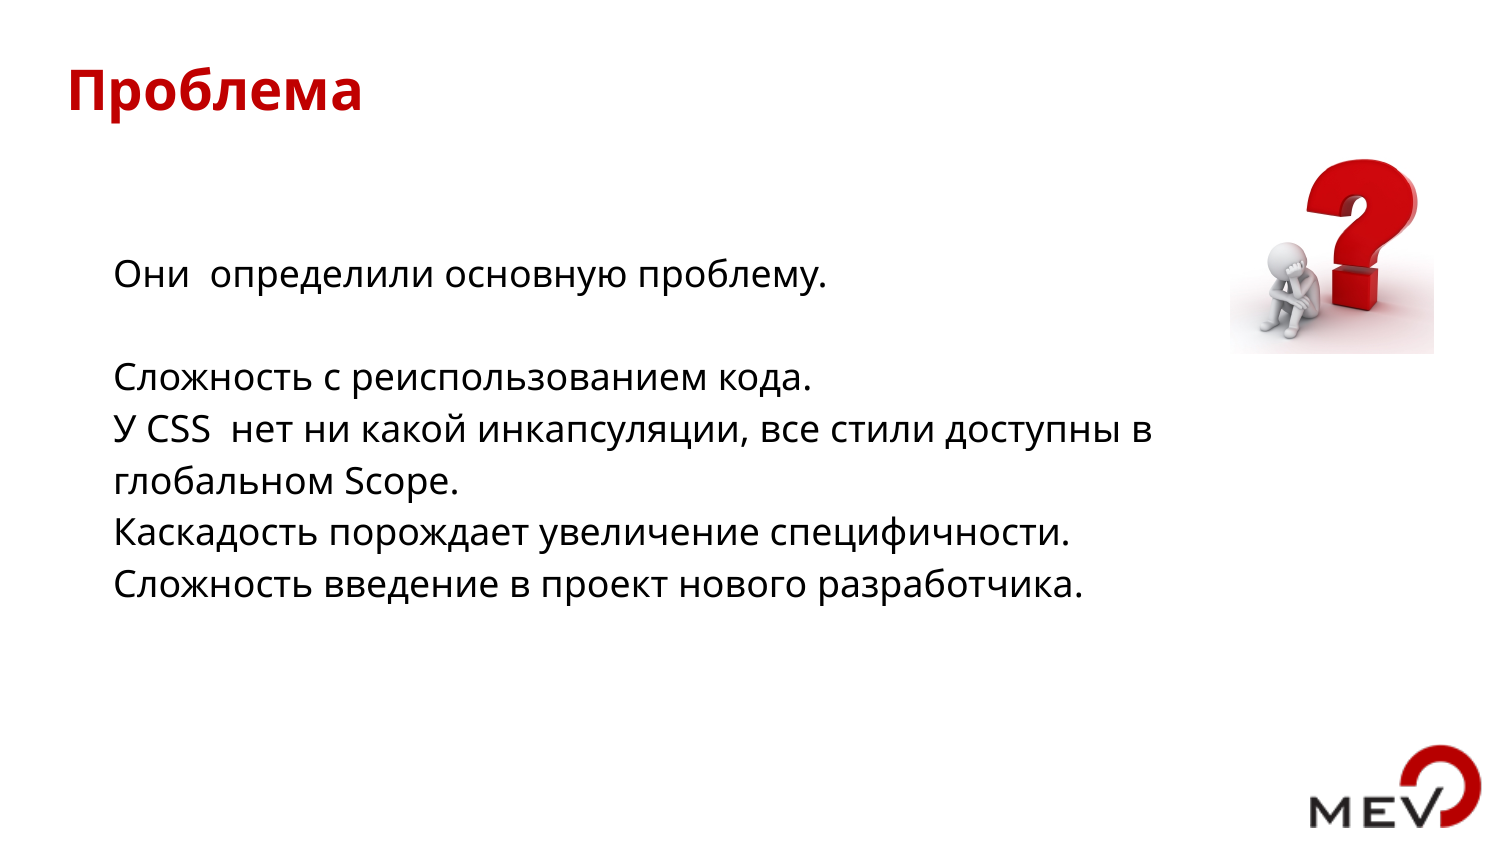

# Проблема
Они определили основную проблему.
Сложность с реиспользованием кода.
У СSS нет ни какой инкапсуляции, все стили доступны в глобальном Scope.
Каскадость порождает увеличение специфичности.
Сложность введение в проект нового разработчика.